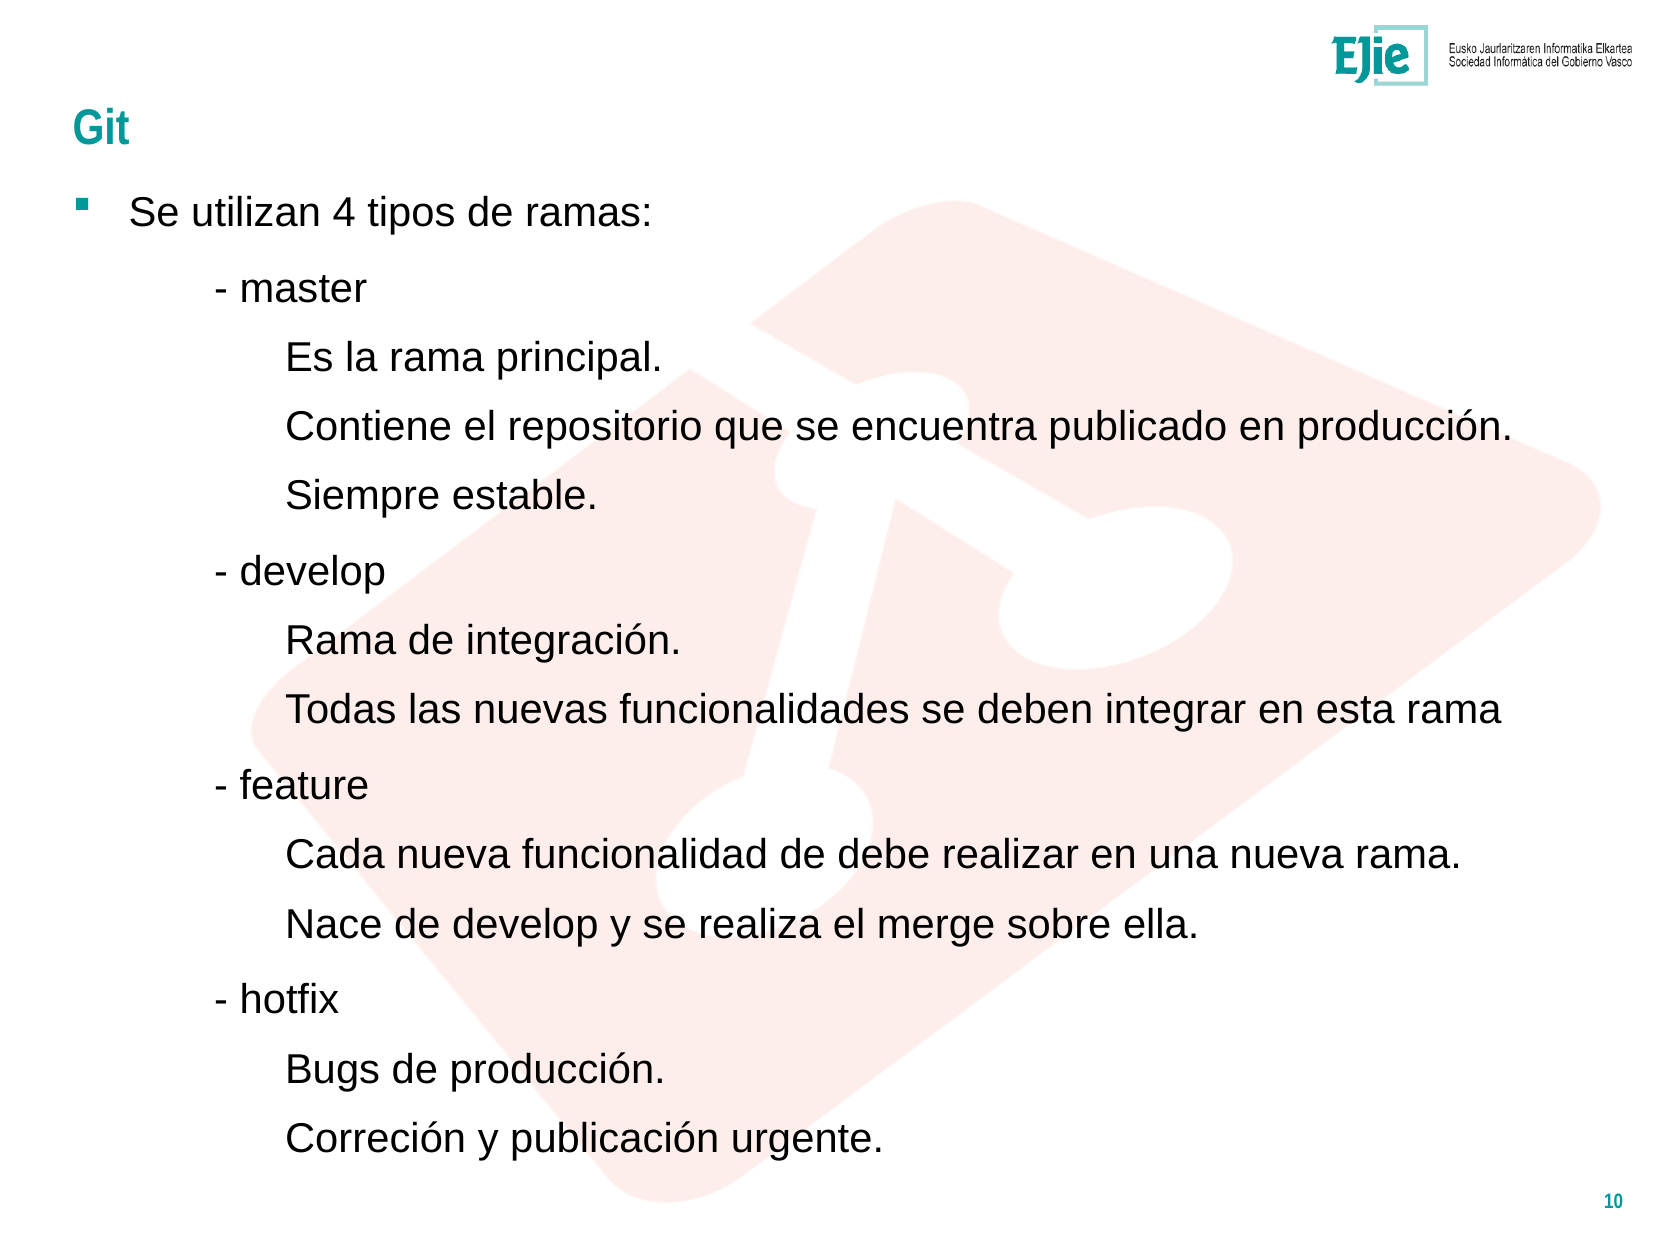

# Git
Se utilizan 4 tipos de ramas:
- master
Es la rama principal.
Contiene el repositorio que se encuentra publicado en producción.
Siempre estable.
- develop
Rama de integración.
Todas las nuevas funcionalidades se deben integrar en esta rama
- feature
Cada nueva funcionalidad de debe realizar en una nueva rama.
Nace de develop y se realiza el merge sobre ella.
- hotfix
Bugs de producción.
Correción y publicación urgente.